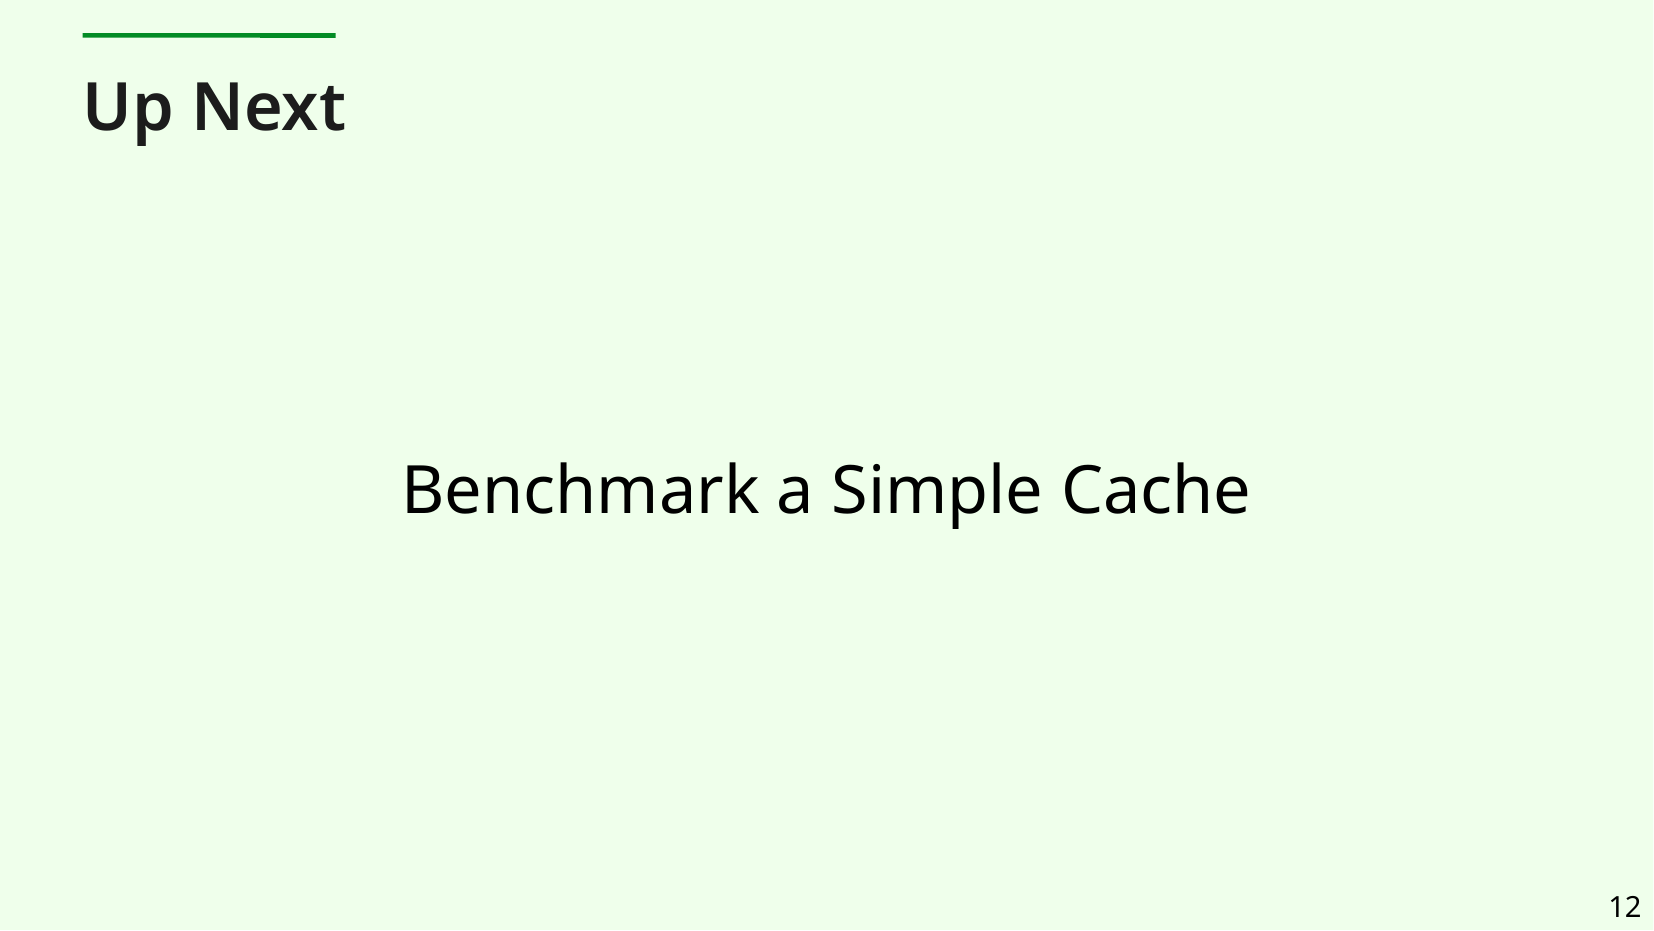

# Up Next
Benchmark a Simple Cache
12